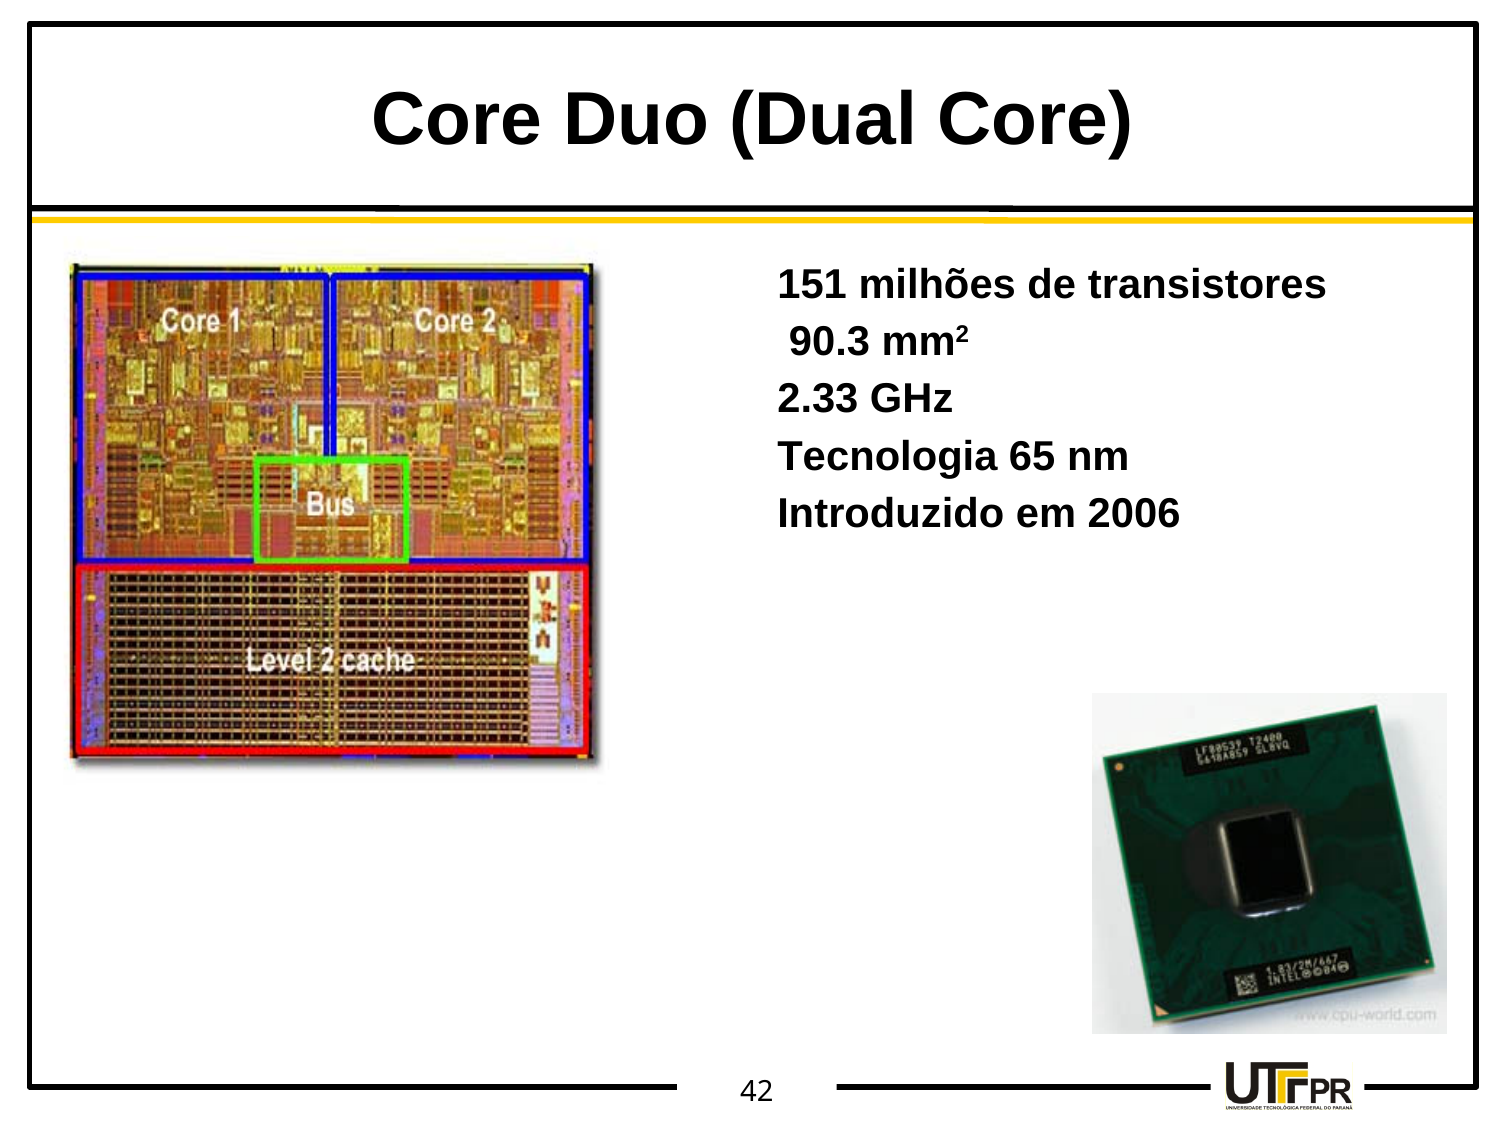

# Core Duo (Dual Core)
151 milhões de transistores
 90.3 mm2
2.33 GHz
Tecnologia 65 nm
Introduzido em 2006